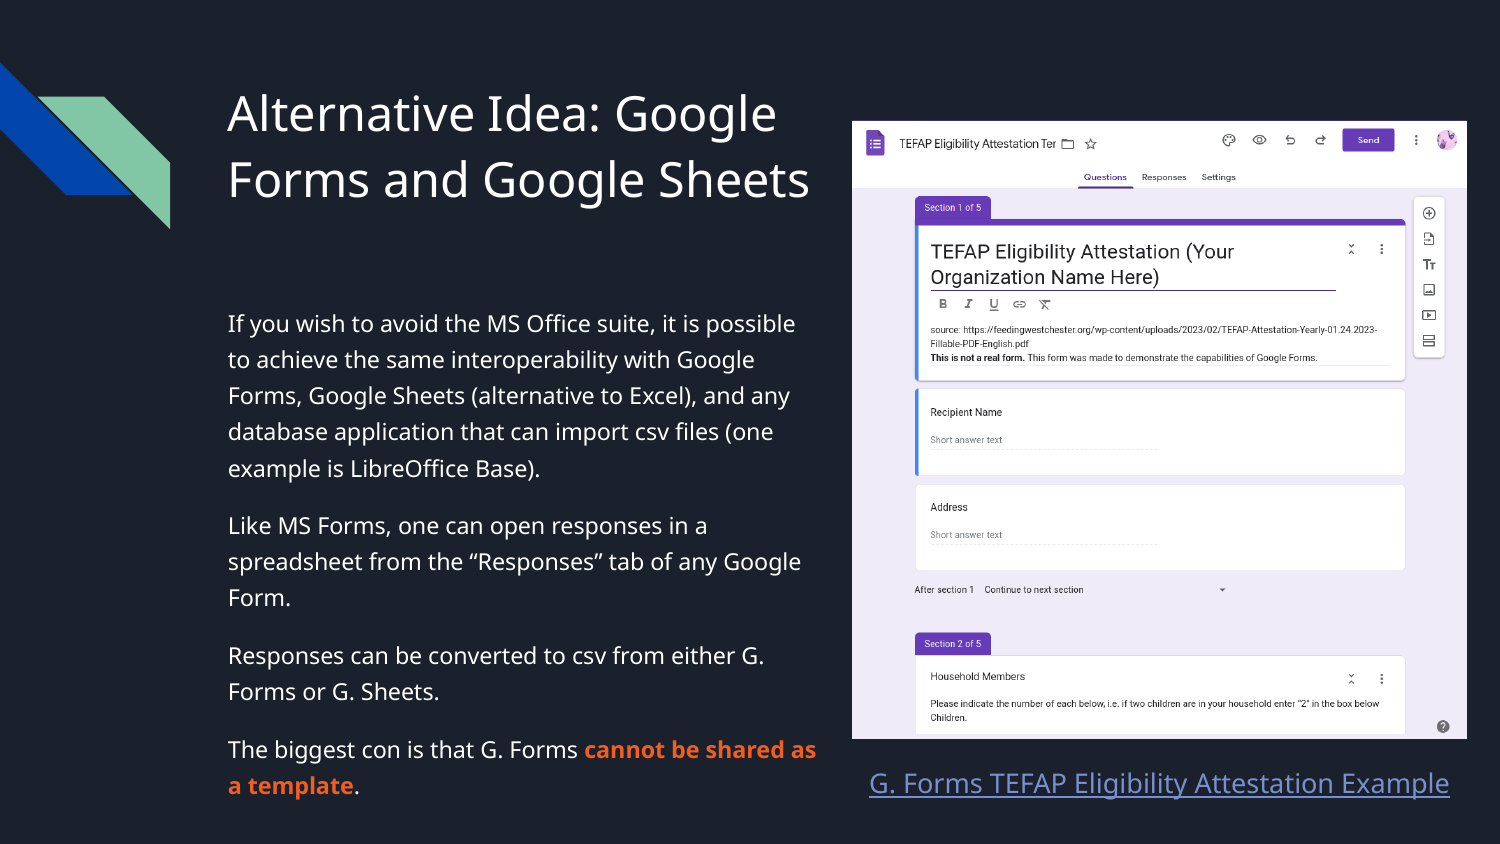

# Alternative Idea: Google Forms and Google Sheets
If you wish to avoid the MS Office suite, it is possible to achieve the same interoperability with Google Forms, Google Sheets (alternative to Excel), and any database application that can import csv files (one example is LibreOffice Base).
Like MS Forms, one can open responses in a spreadsheet from the “Responses” tab of any Google Form.
Responses can be converted to csv from either G. Forms or G. Sheets.
The biggest con is that G. Forms cannot be shared as a template.
G. Forms TEFAP Eligibility Attestation Example